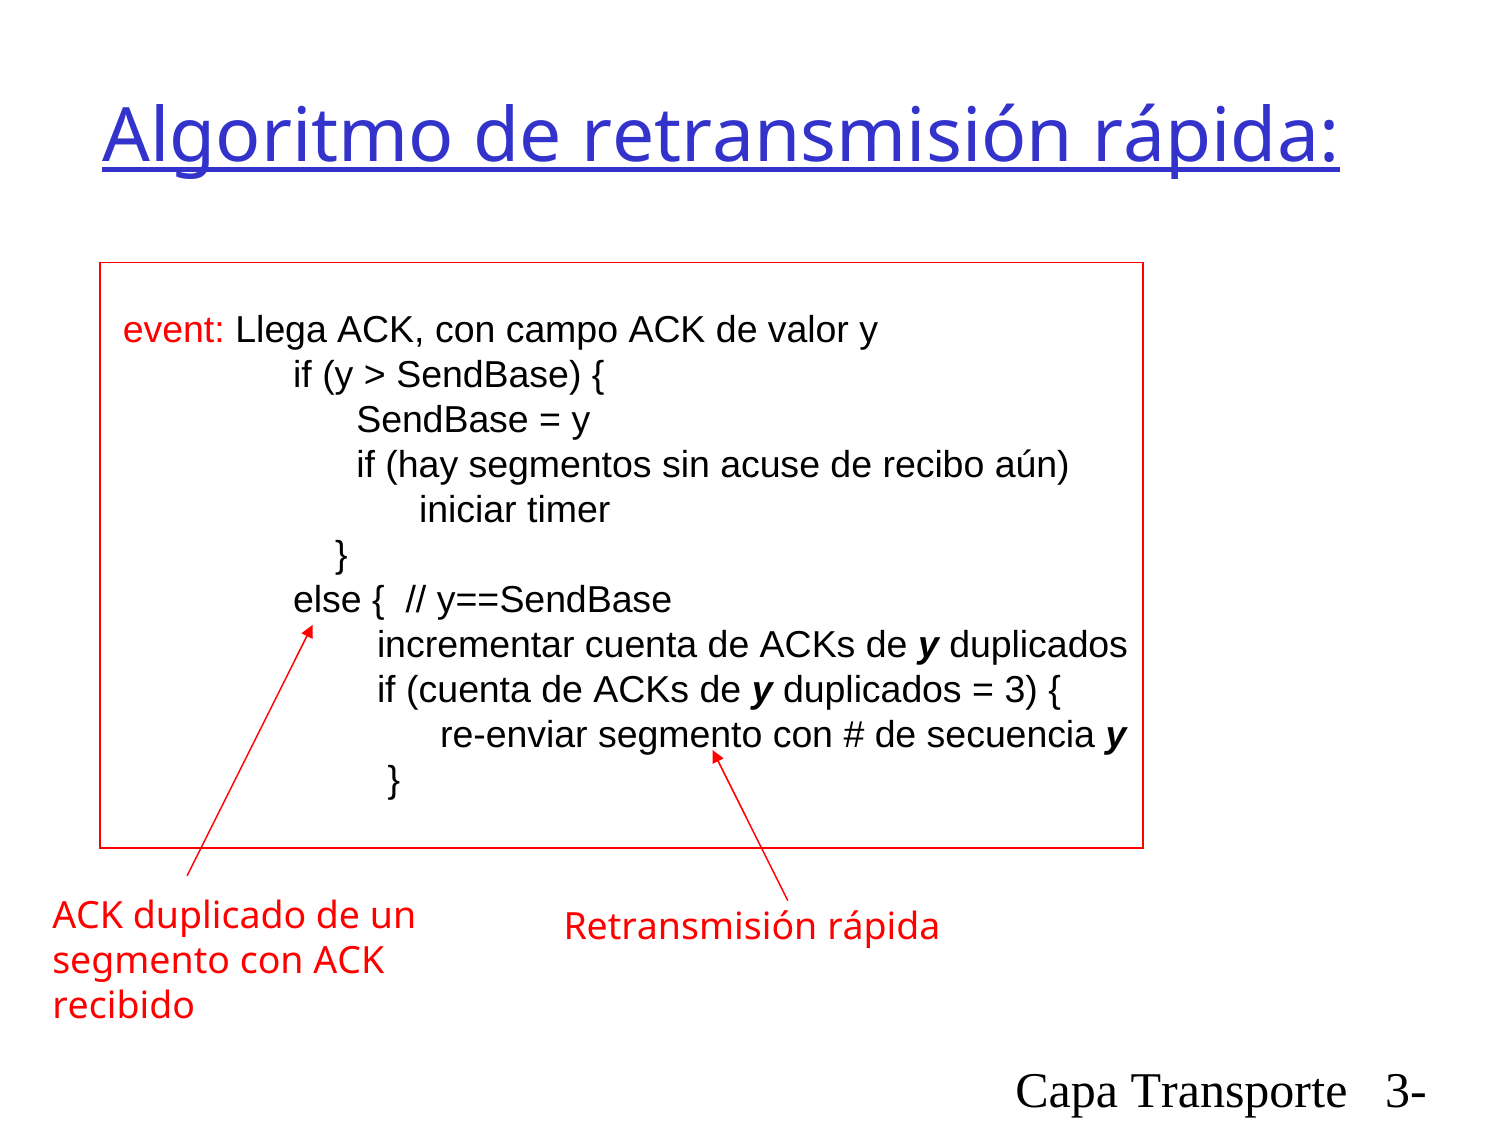

# Algoritmo de retransmisión rápida:
 event: Llega ACK, con campo ACK de valor y
 if (y > SendBase) {
 SendBase = y
 if (hay segmentos sin acuse de recibo aún)
 iniciar timer
 }
 else { // y==SendBase
 incrementar cuenta de ACKs de y duplicados
 if (cuenta de ACKs de y duplicados = 3) {
 re-enviar segmento con # de secuencia y
 }
ACK duplicado de un
segmento con ACK
recibido
Retransmisión rápida
17